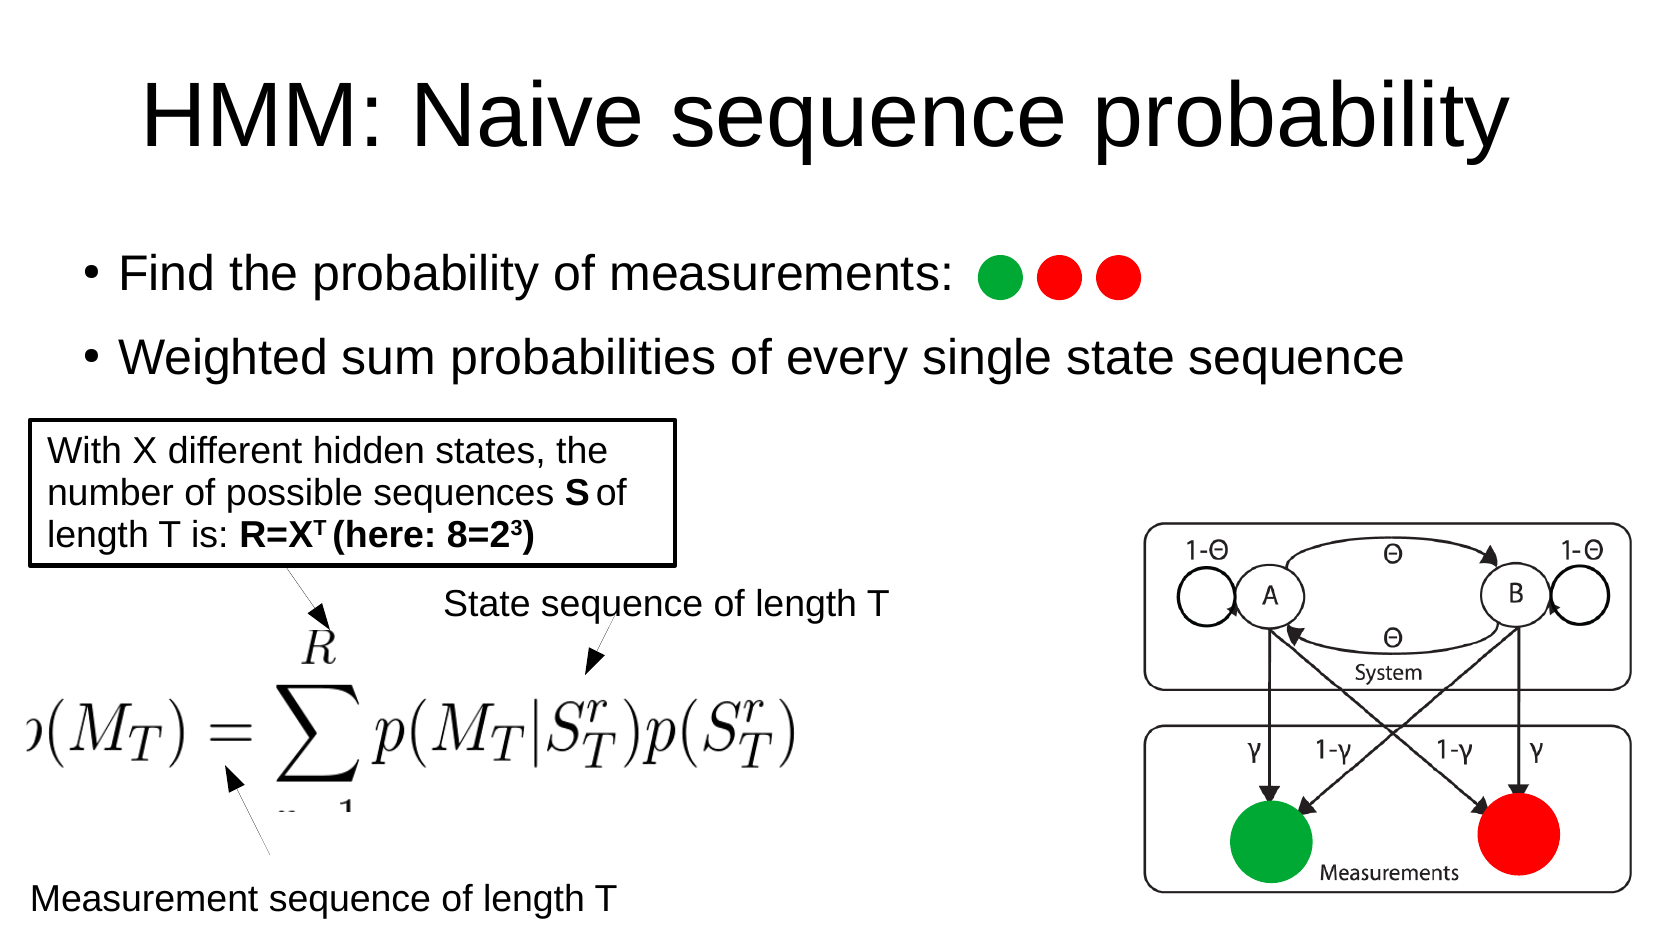

# HMM: Naive sequence probability
Find the probability of measurements:
Weighted sum probabilities of every single state sequence
With X different hidden states, the number of possible sequences S of length T is: R=XT (here: 8=23)
State sequence of length T
Measurement sequence of length T